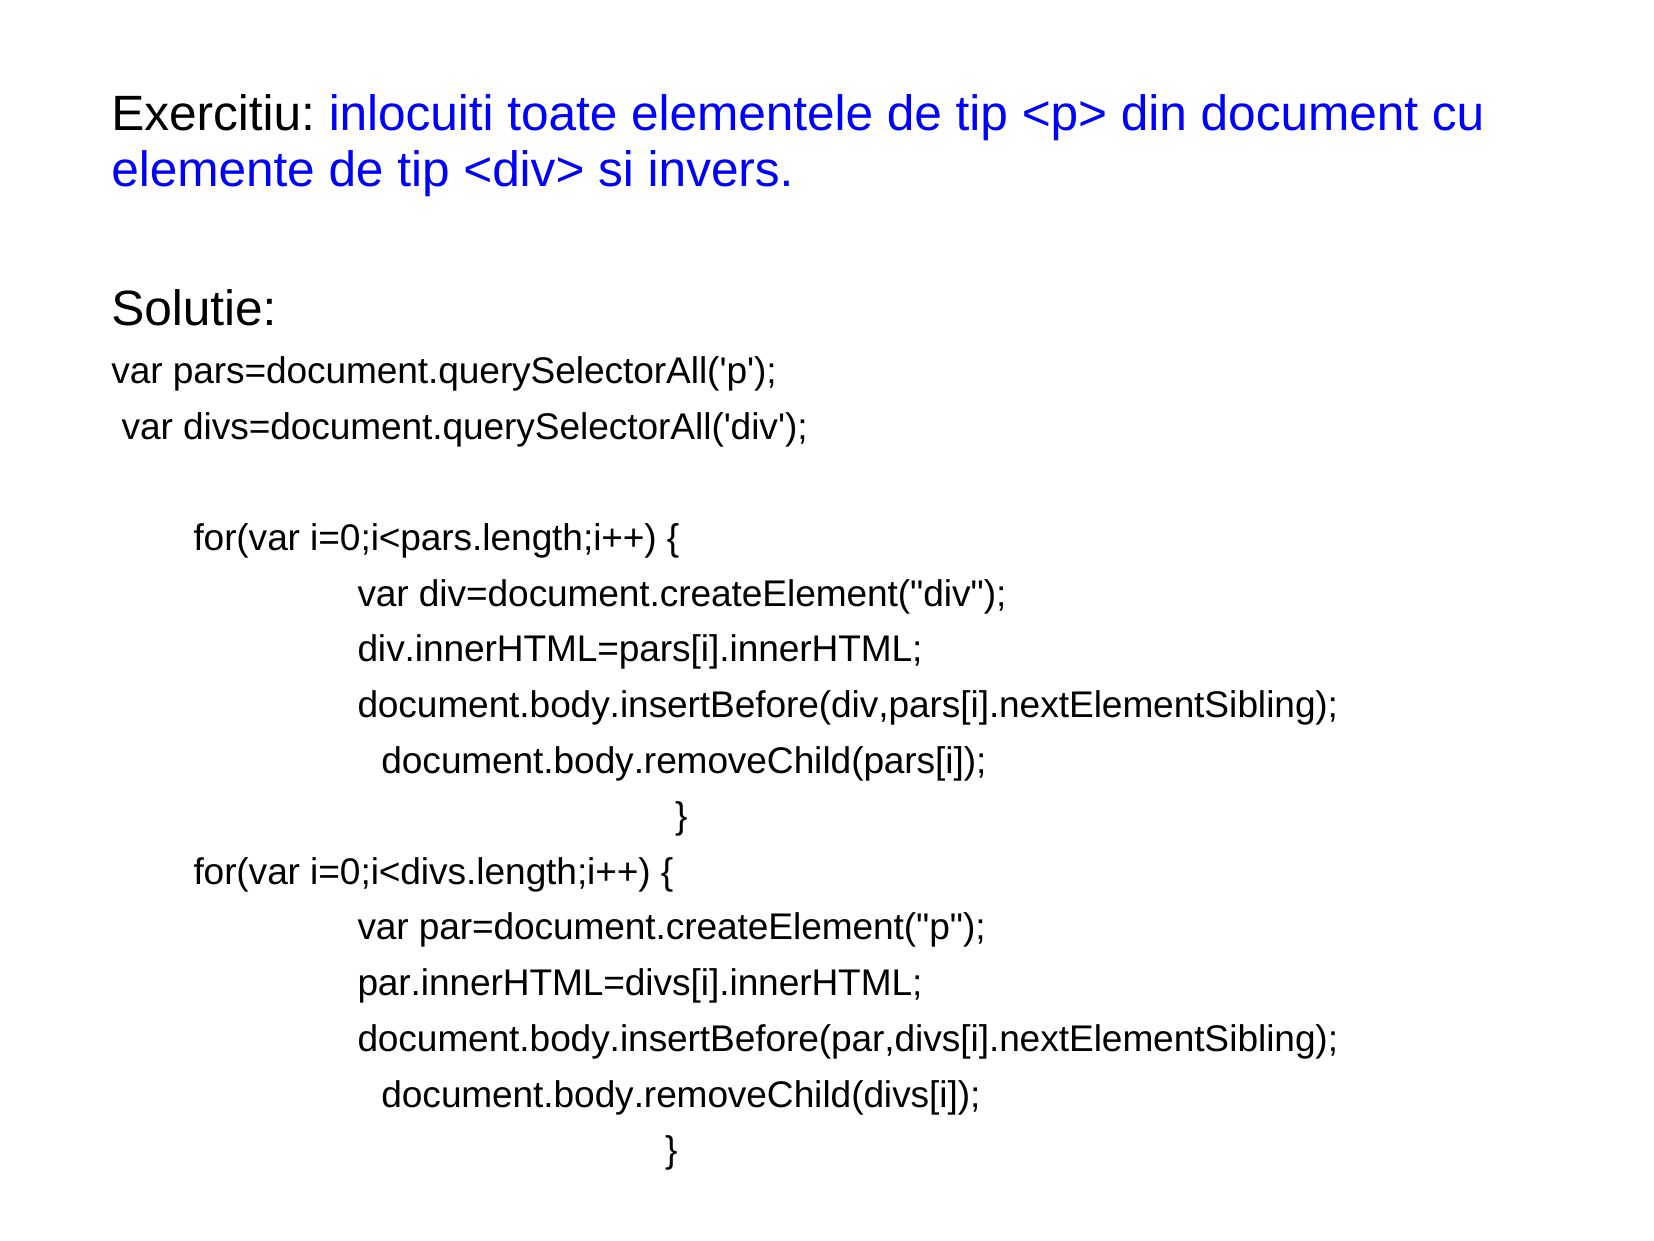

Exercitiu: inlocuiti toate elementele de tip <p> din document cu elemente de tip <div> si invers.
Solutie:
var pars=document.querySelectorAll('p');
 var divs=document.querySelectorAll('div');
 for(var i=0;i<pars.length;i++) {
 var div=document.createElement("div");
 div.innerHTML=pars[i].innerHTML;
 document.body.insertBefore(div,pars[i].nextElementSibling);
 	 document.body.removeChild(pars[i]);
 }
 for(var i=0;i<divs.length;i++) {
 var par=document.createElement("p");
 par.innerHTML=divs[i].innerHTML;
 document.body.insertBefore(par,divs[i].nextElementSibling);
 	 document.body.removeChild(divs[i]);
 }